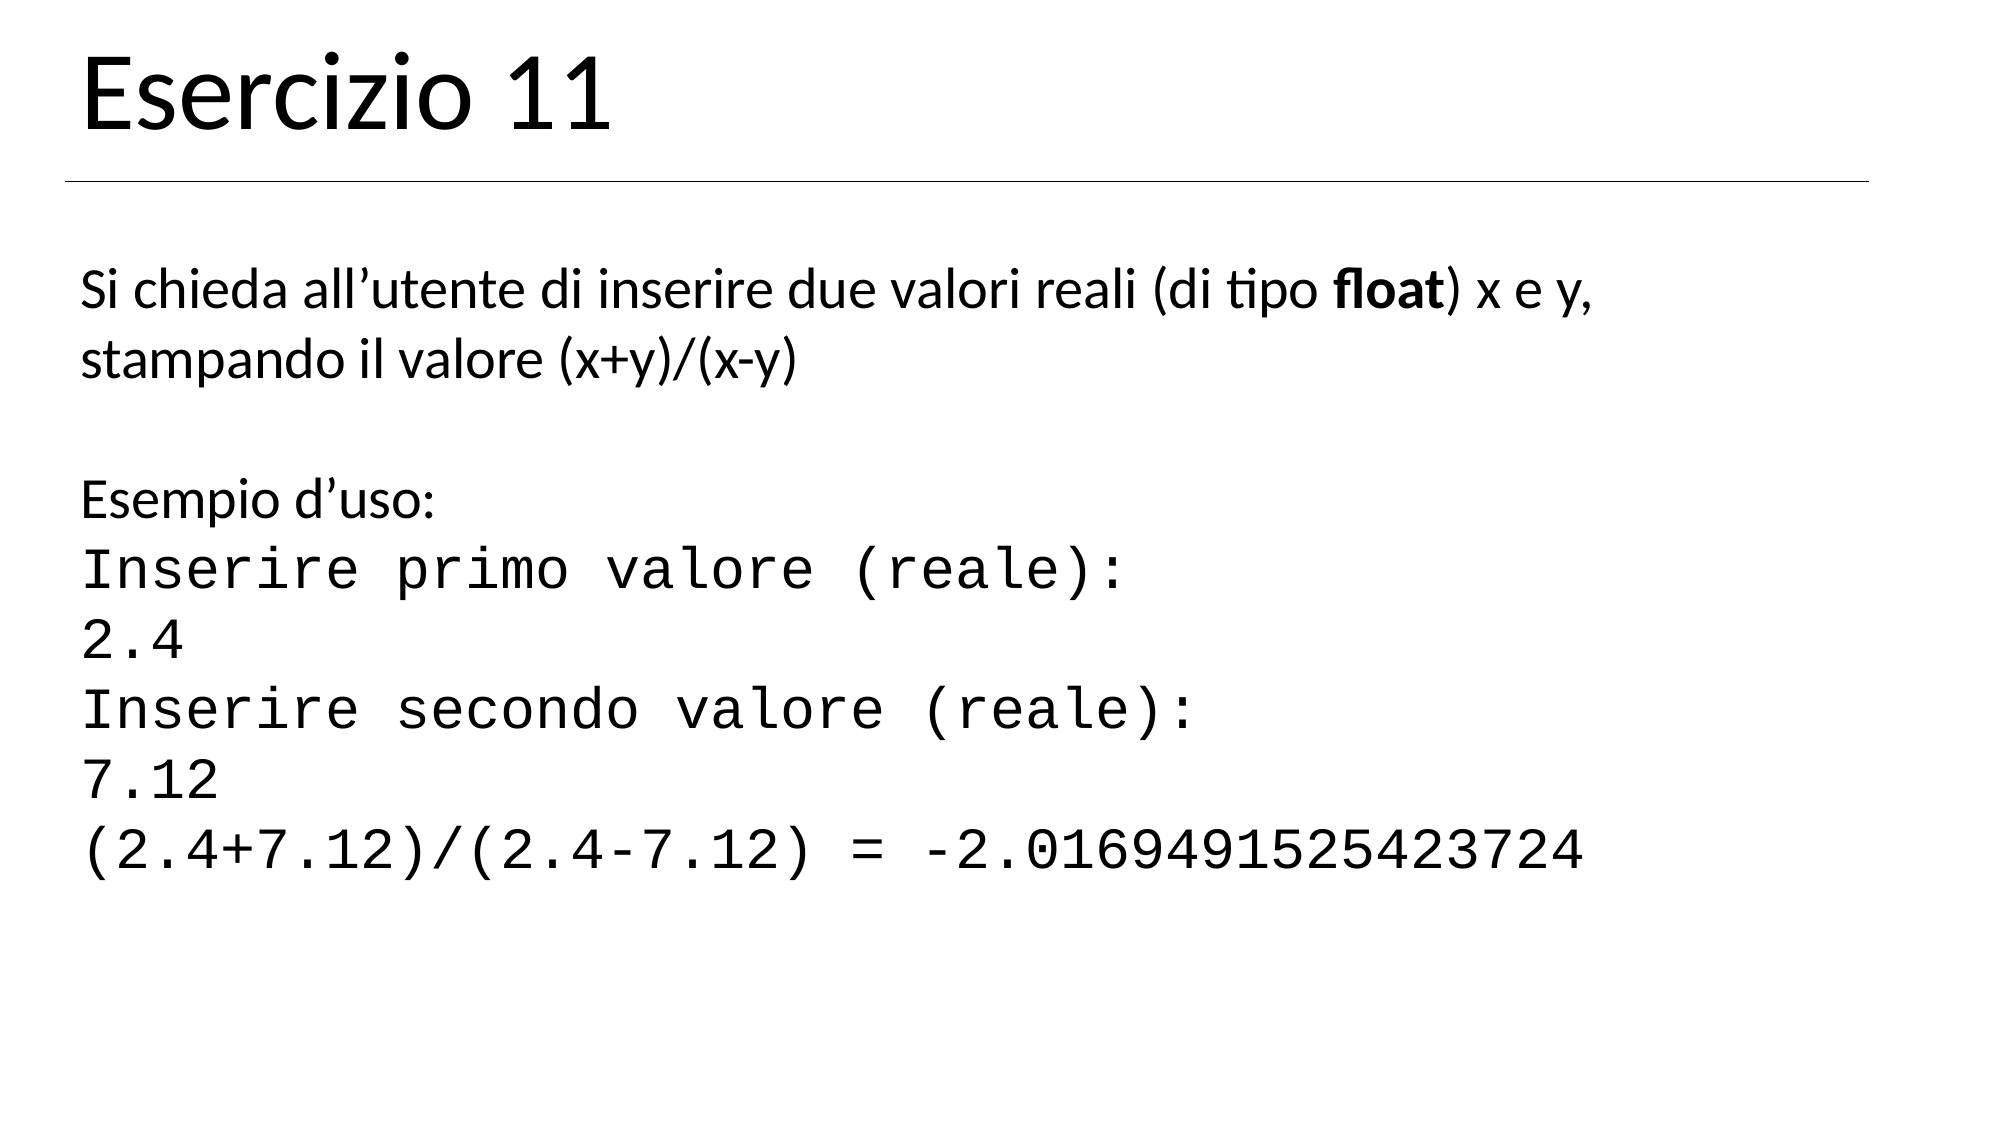

Esercizio 11
Si chieda all’utente di inserire due valori reali (di tipo float) x e y,
stampando il valore (x+y)/(x-y)
Esempio d’uso:
Inserire primo valore (reale):
2.4
Inserire secondo valore (reale):
7.12
(2.4+7.12)/(2.4-7.12) = -2.0169491525423724